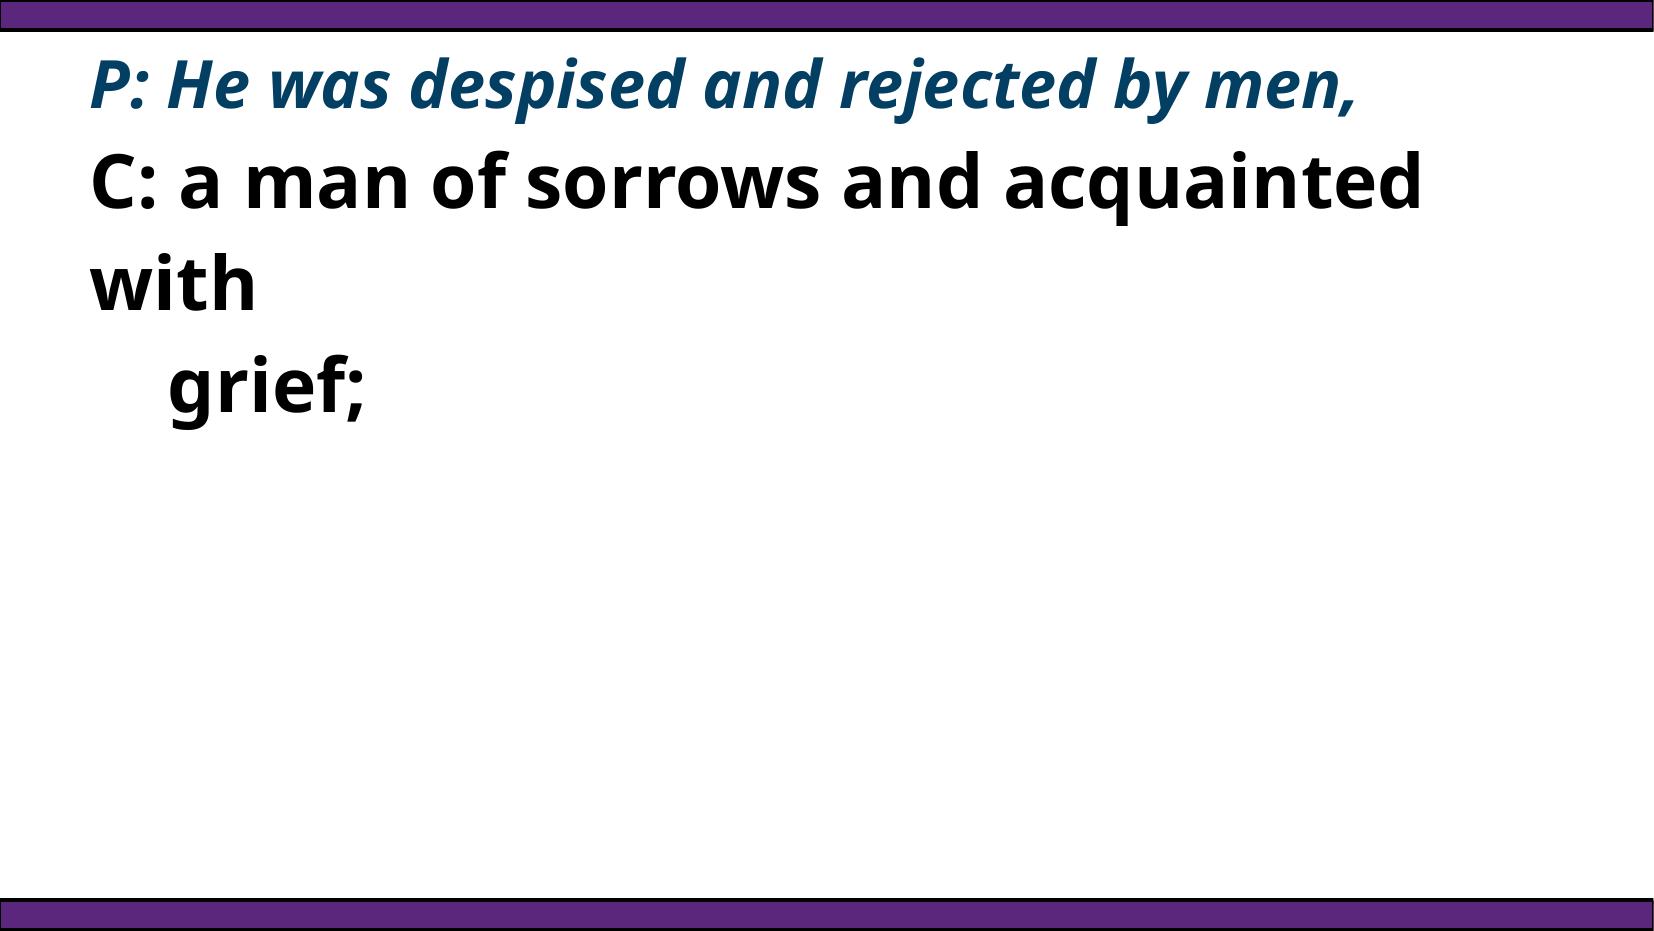

P: He was despised and rejected by men,
C: a man of sorrows and acquainted with
 grief;